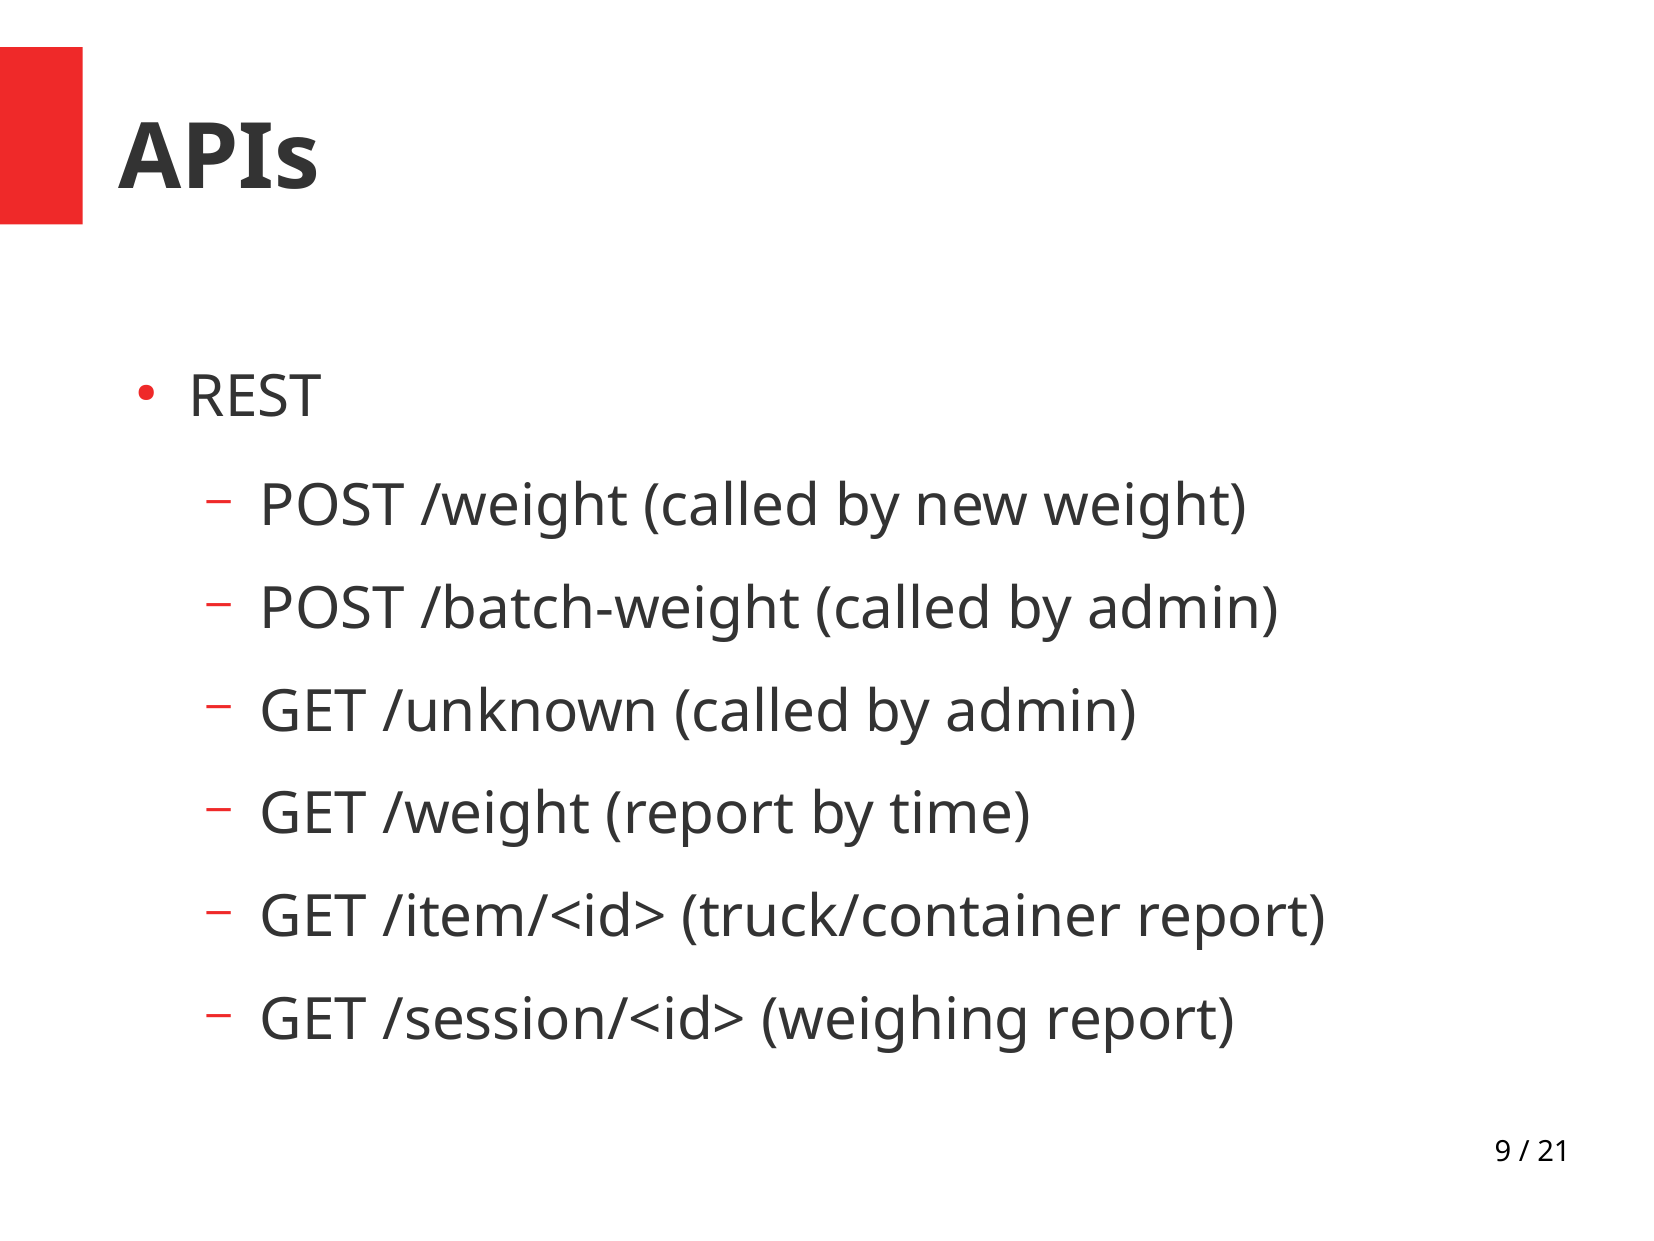

# APIs
REST
POST /weight (called by new weight)
POST /batch-weight (called by admin)
GET /unknown (called by admin)
GET /weight (report by time)
GET /item/<id> (truck/container report)
GET /session/<id> (weighing report)
9